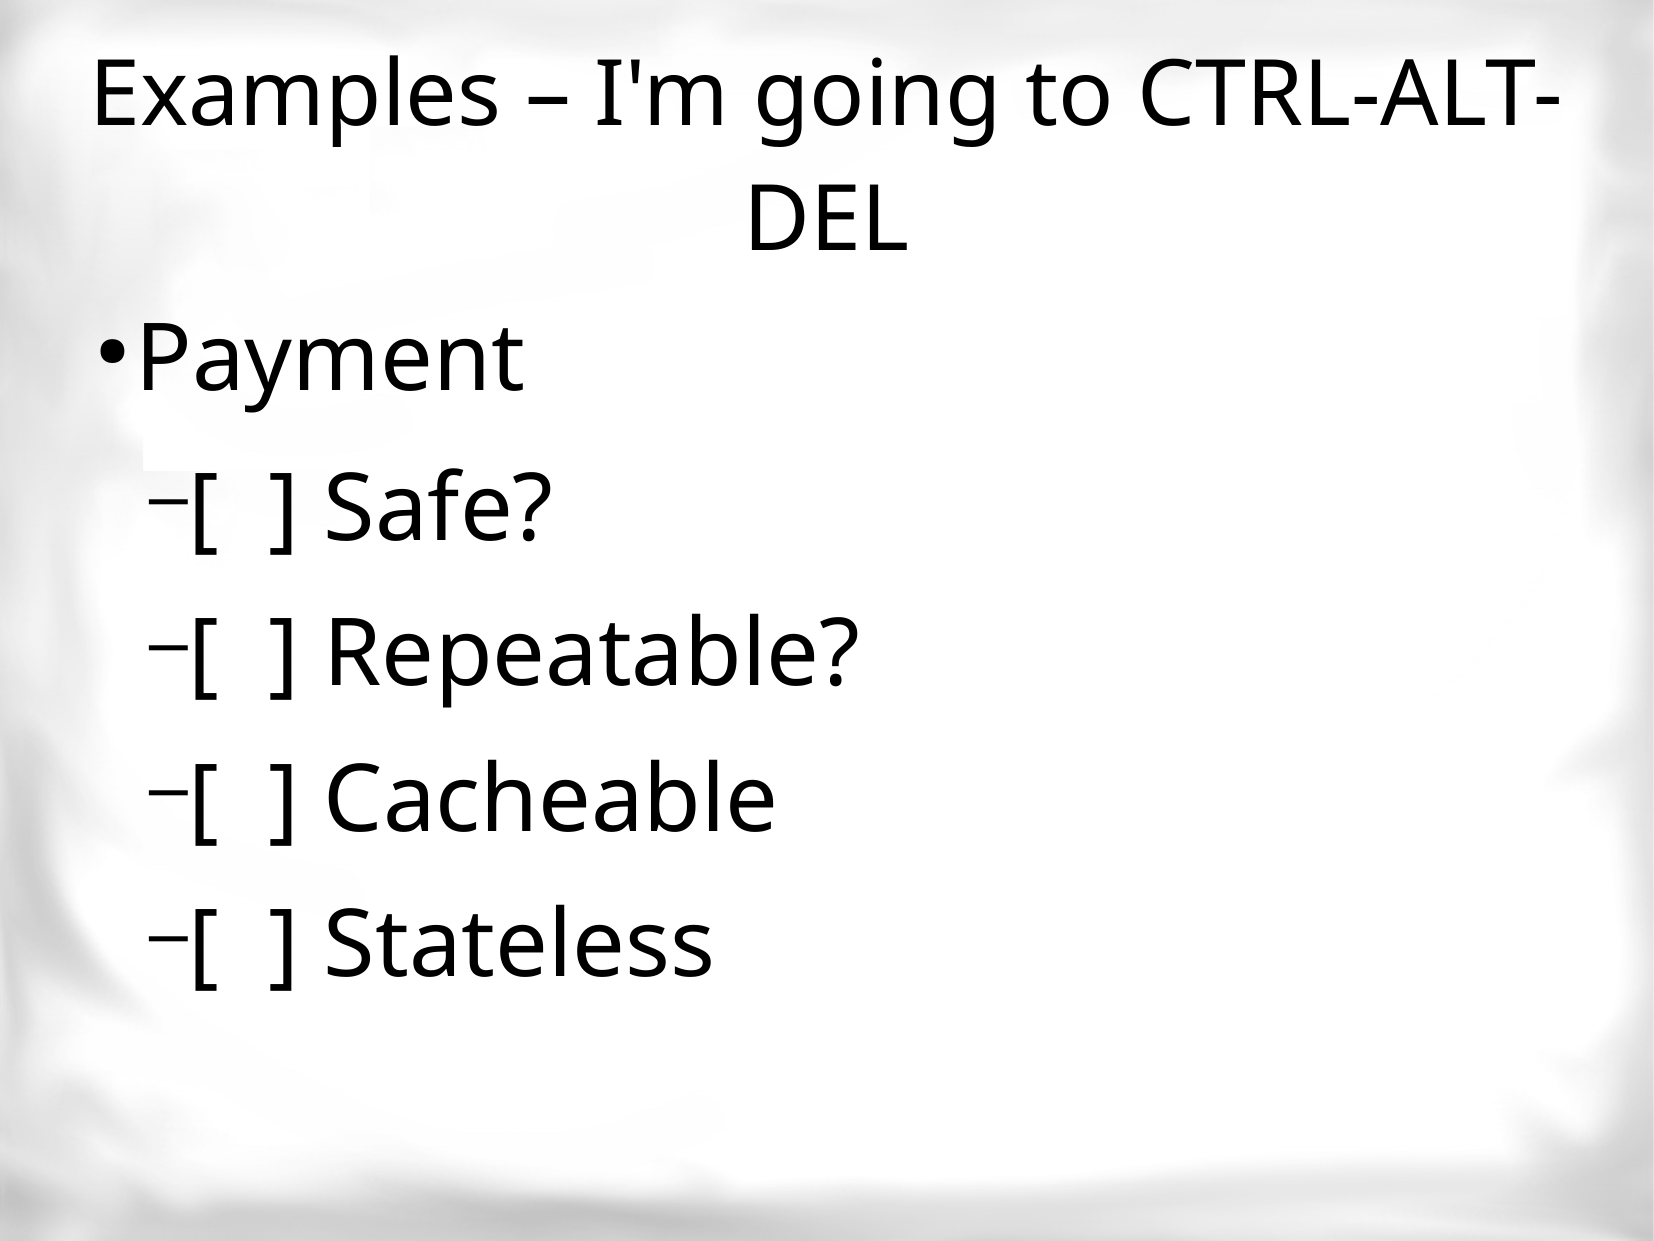

# Examples – I'm going to CTRL-ALT-DEL
Payment
[ ] Safe?
[ ] Repeatable?
[ ] Cacheable
[ ] Stateless